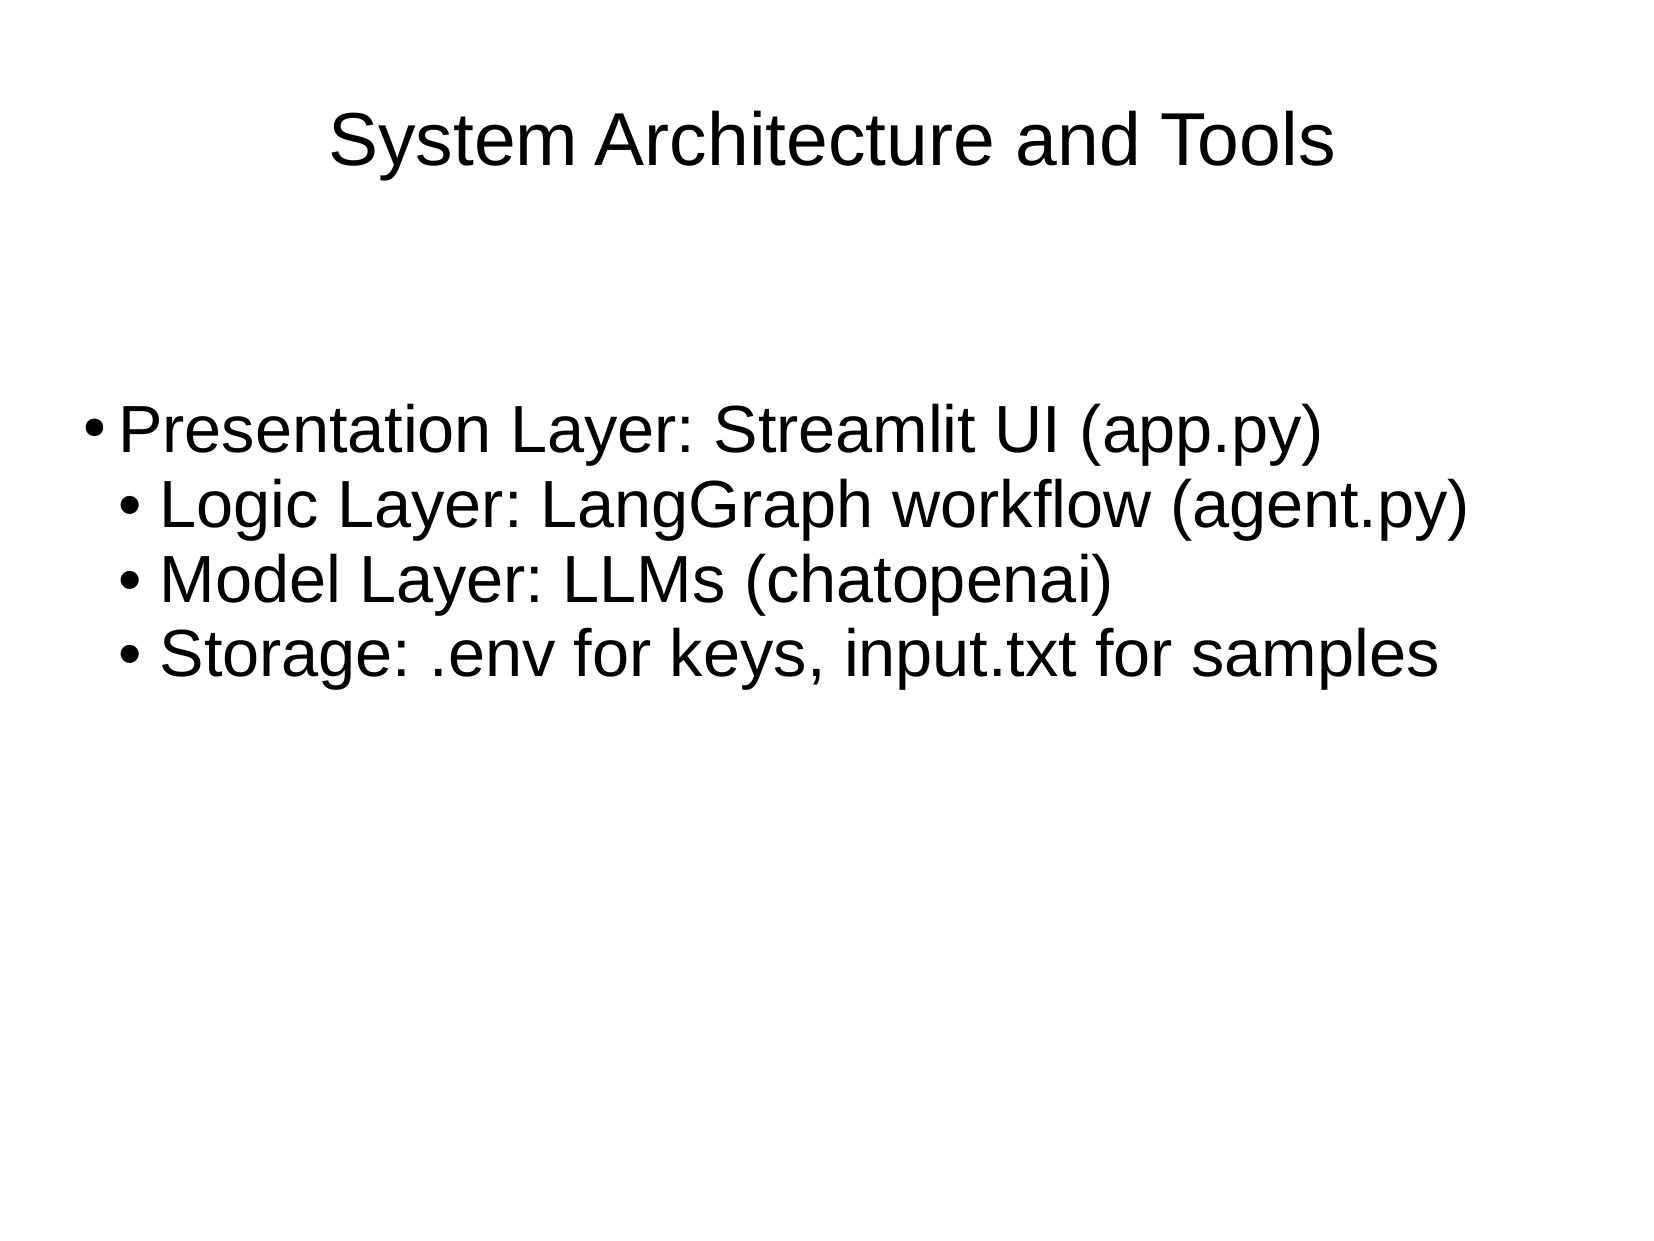

System Architecture and Tools
# Presentation Layer: Streamlit UI (app.py) • Logic Layer: LangGraph workflow (agent.py) • Model Layer: LLMs (chatopenai) • Storage: .env for keys, input.txt for samples